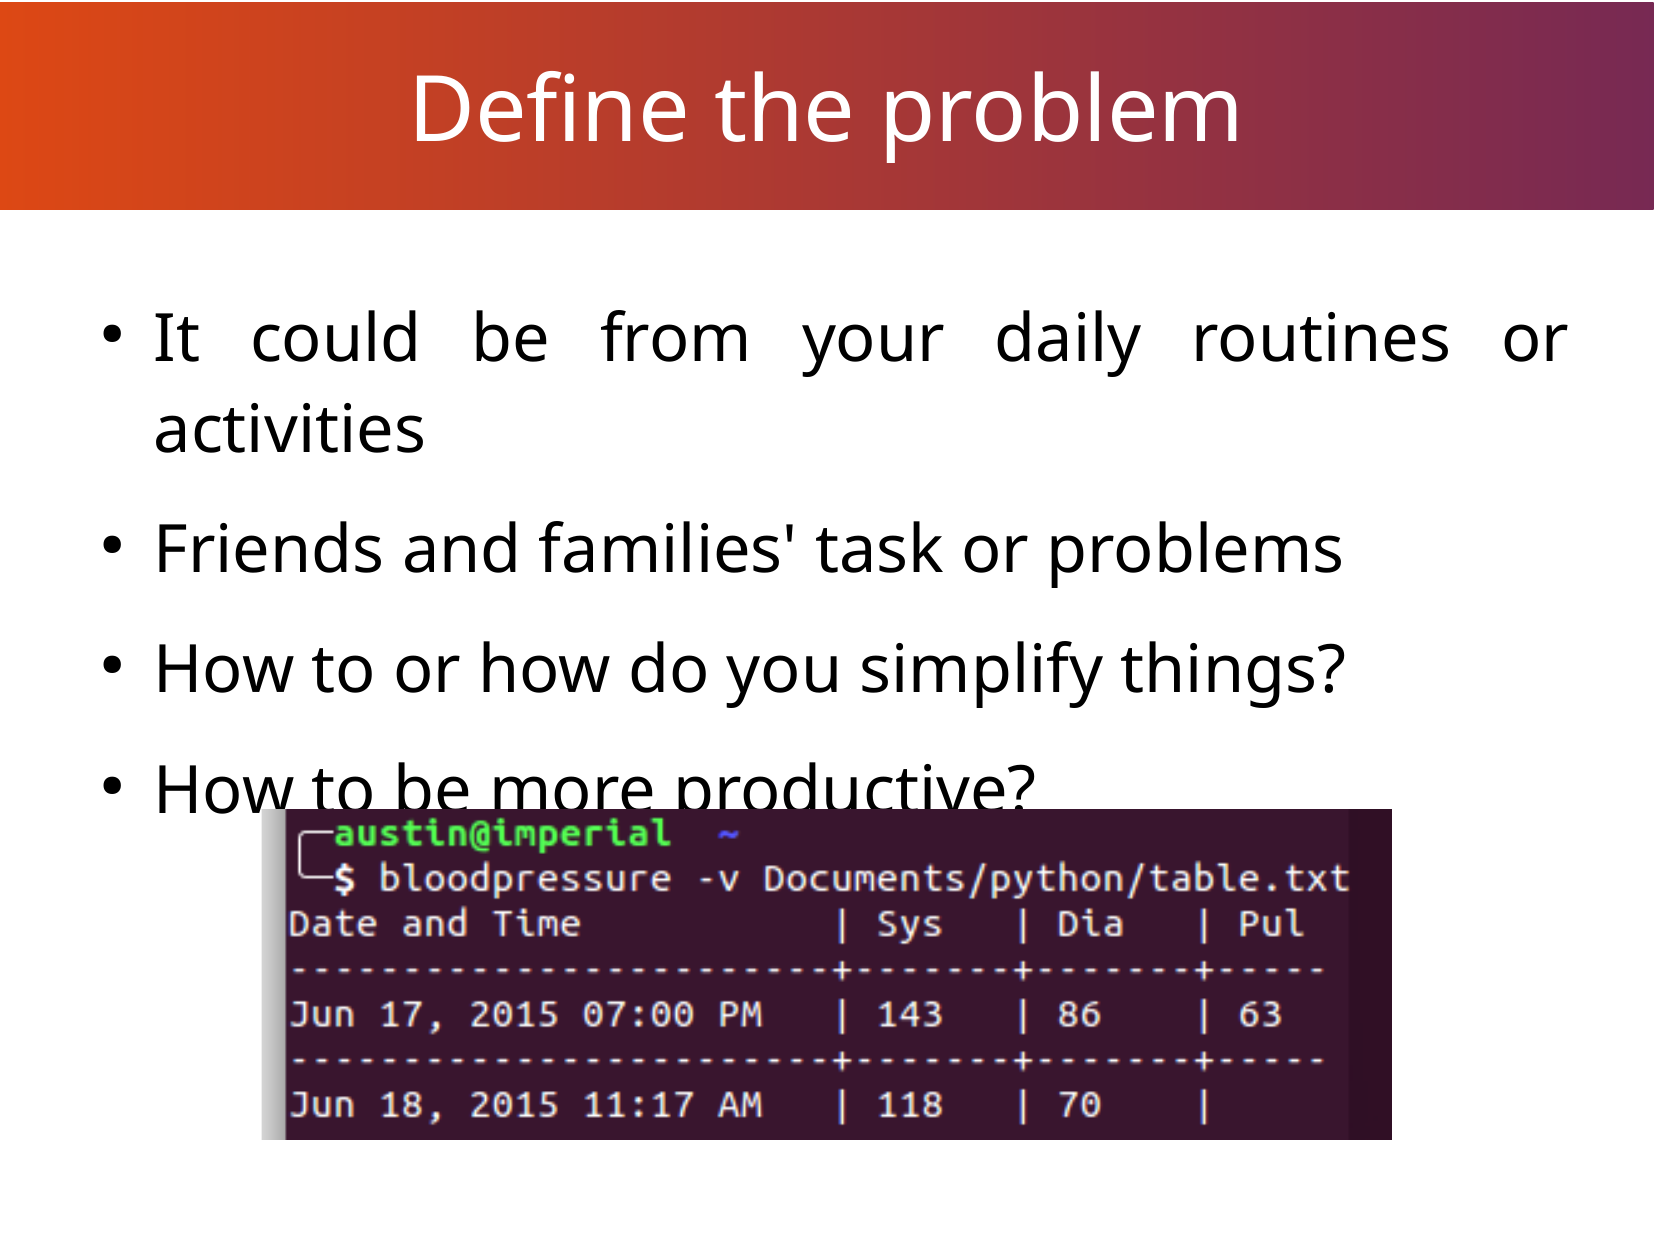

# Define the problem
It could be from your daily routines or activities
Friends and families' task or problems
How to or how do you simplify things?
How to be more productive?